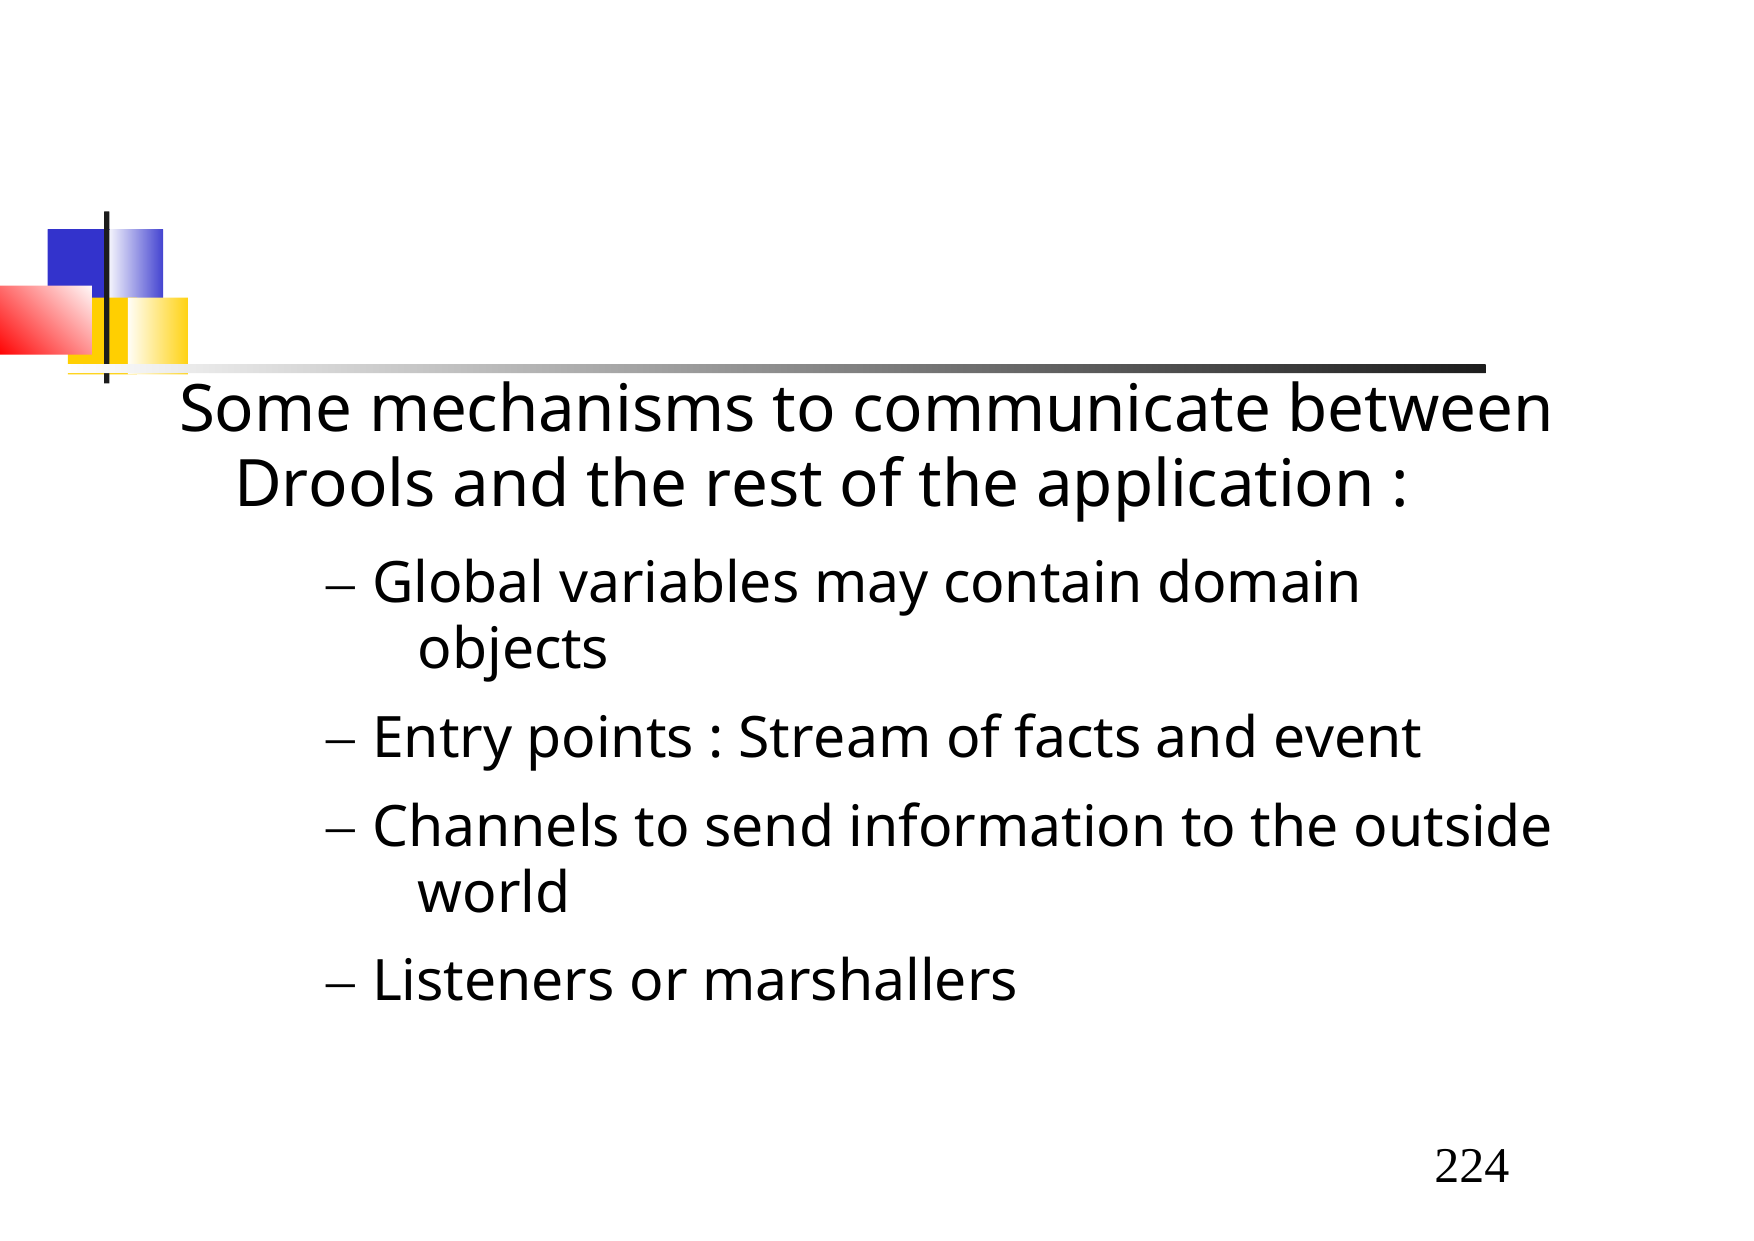

#
Some mechanisms to communicate between Drools and the rest of the application :
Global variables may contain domain objects
Entry points : Stream of facts and event
Channels to send information to the outside world
Listeners or marshallers